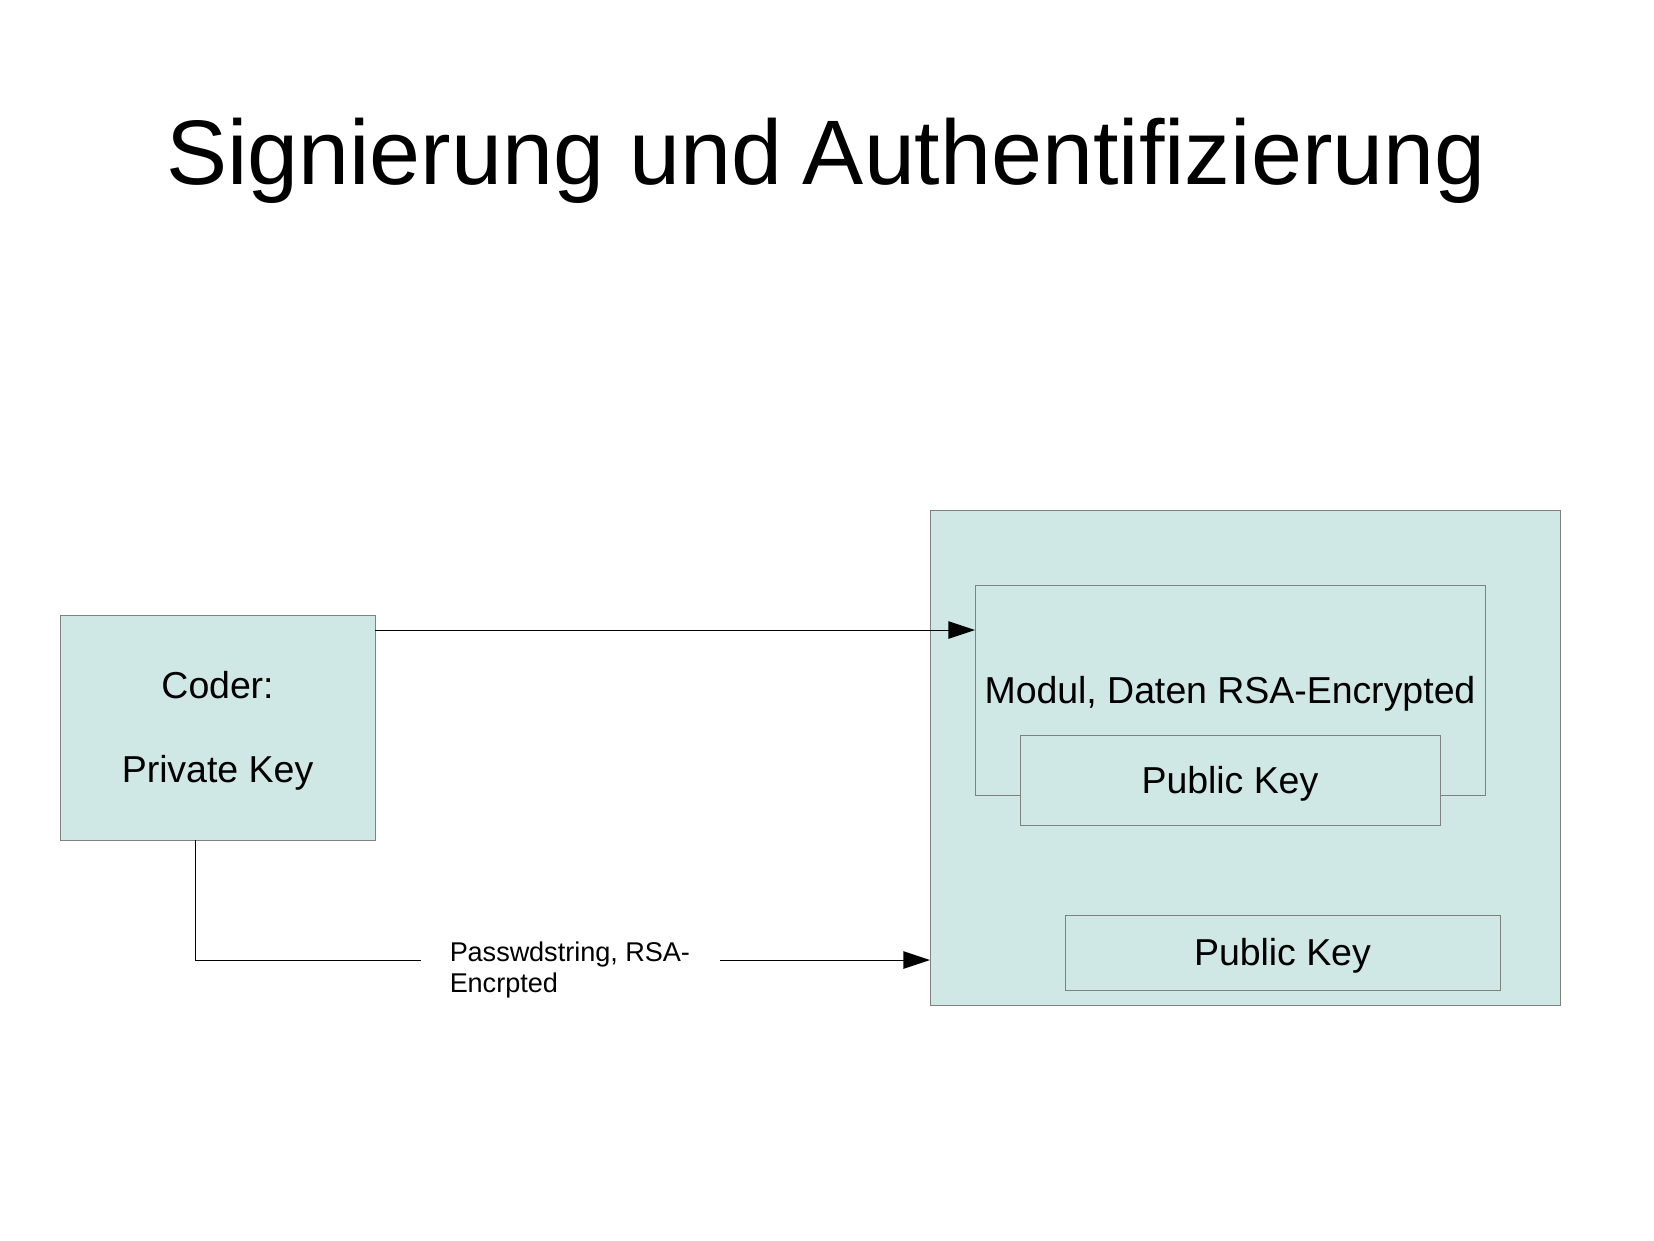

# Signierung und Authentifizierung
Modul, Daten RSA-Encrypted
Coder:
Private Key
Public Key
Public Key
Passwdstring, RSA-Encrpted